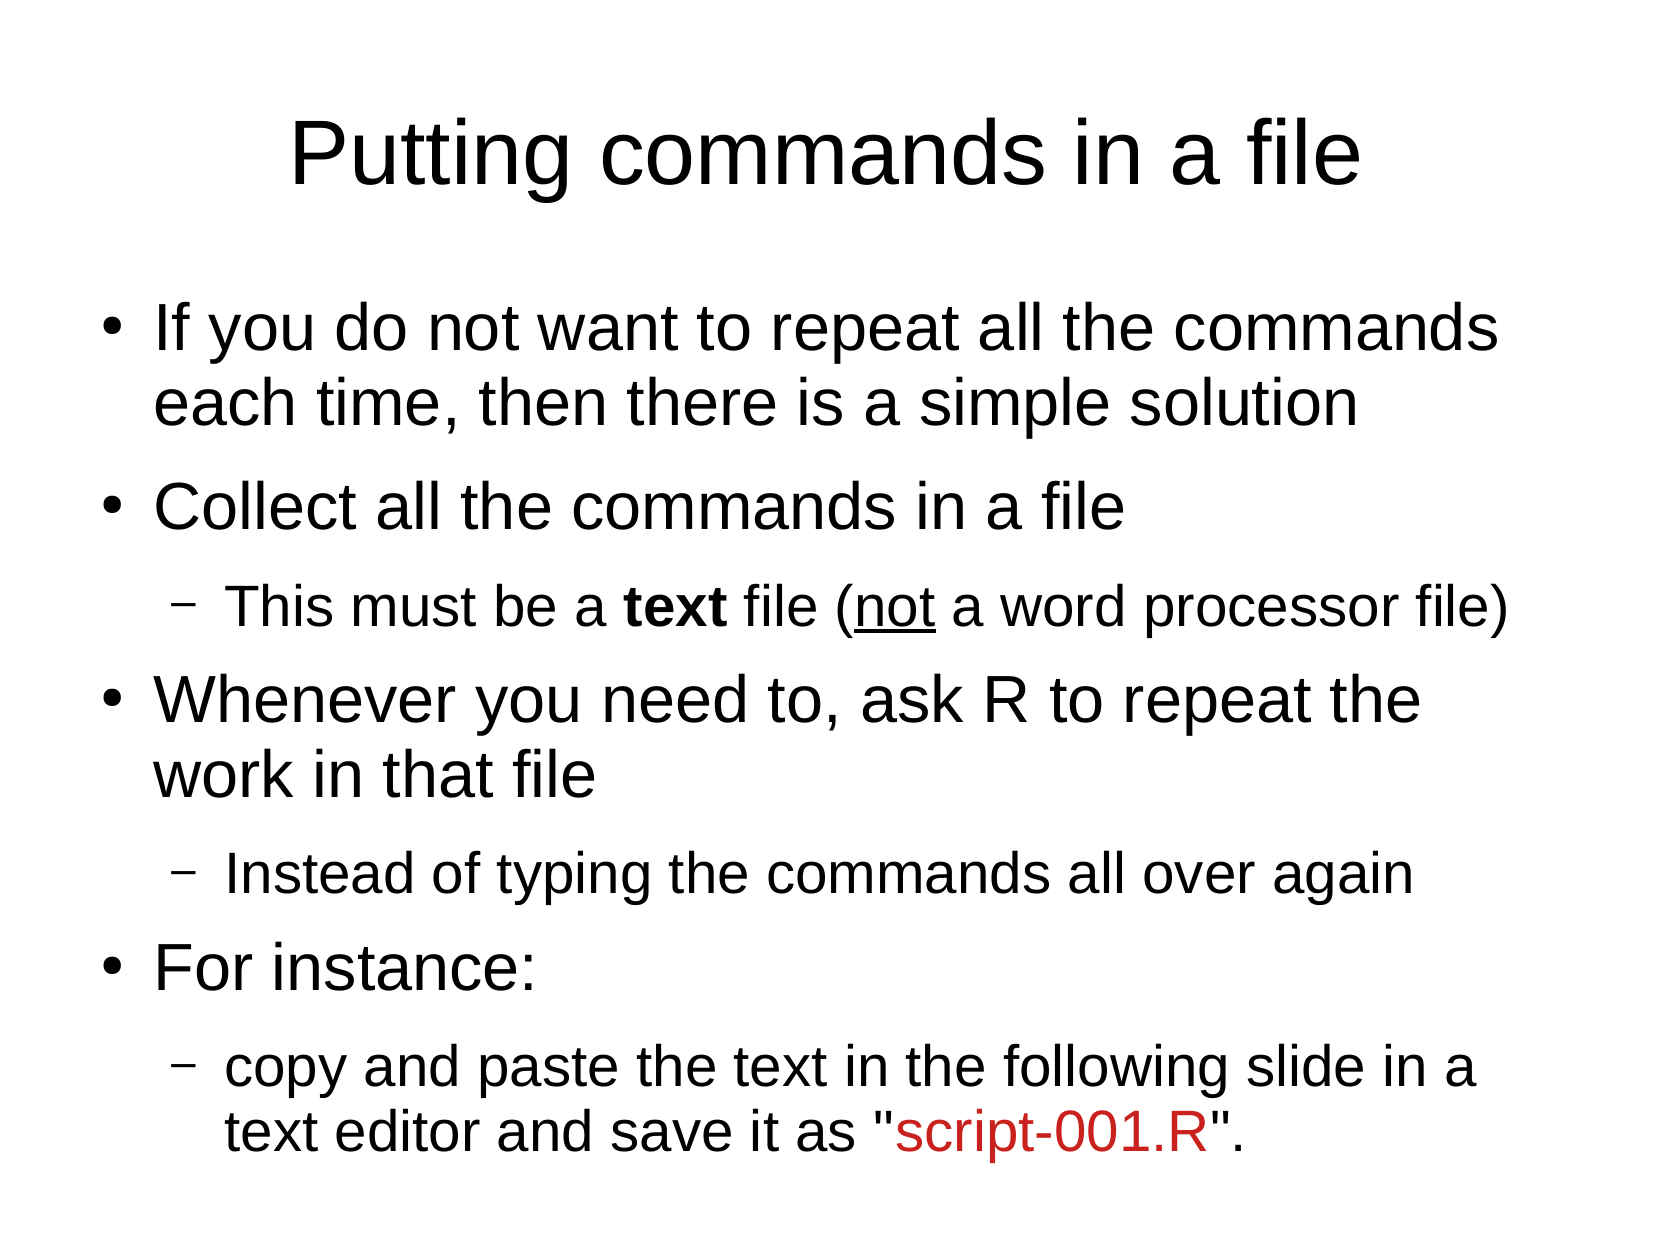

# Putting commands in a file
If you do not want to repeat all the commands each time, then there is a simple solution
Collect all the commands in a file
This must be a text file (not a word processor file)
Whenever you need to, ask R to repeat the work in that file
Instead of typing the commands all over again
For instance:
copy and paste the text in the following slide in a text editor and save it as "script-001.R".